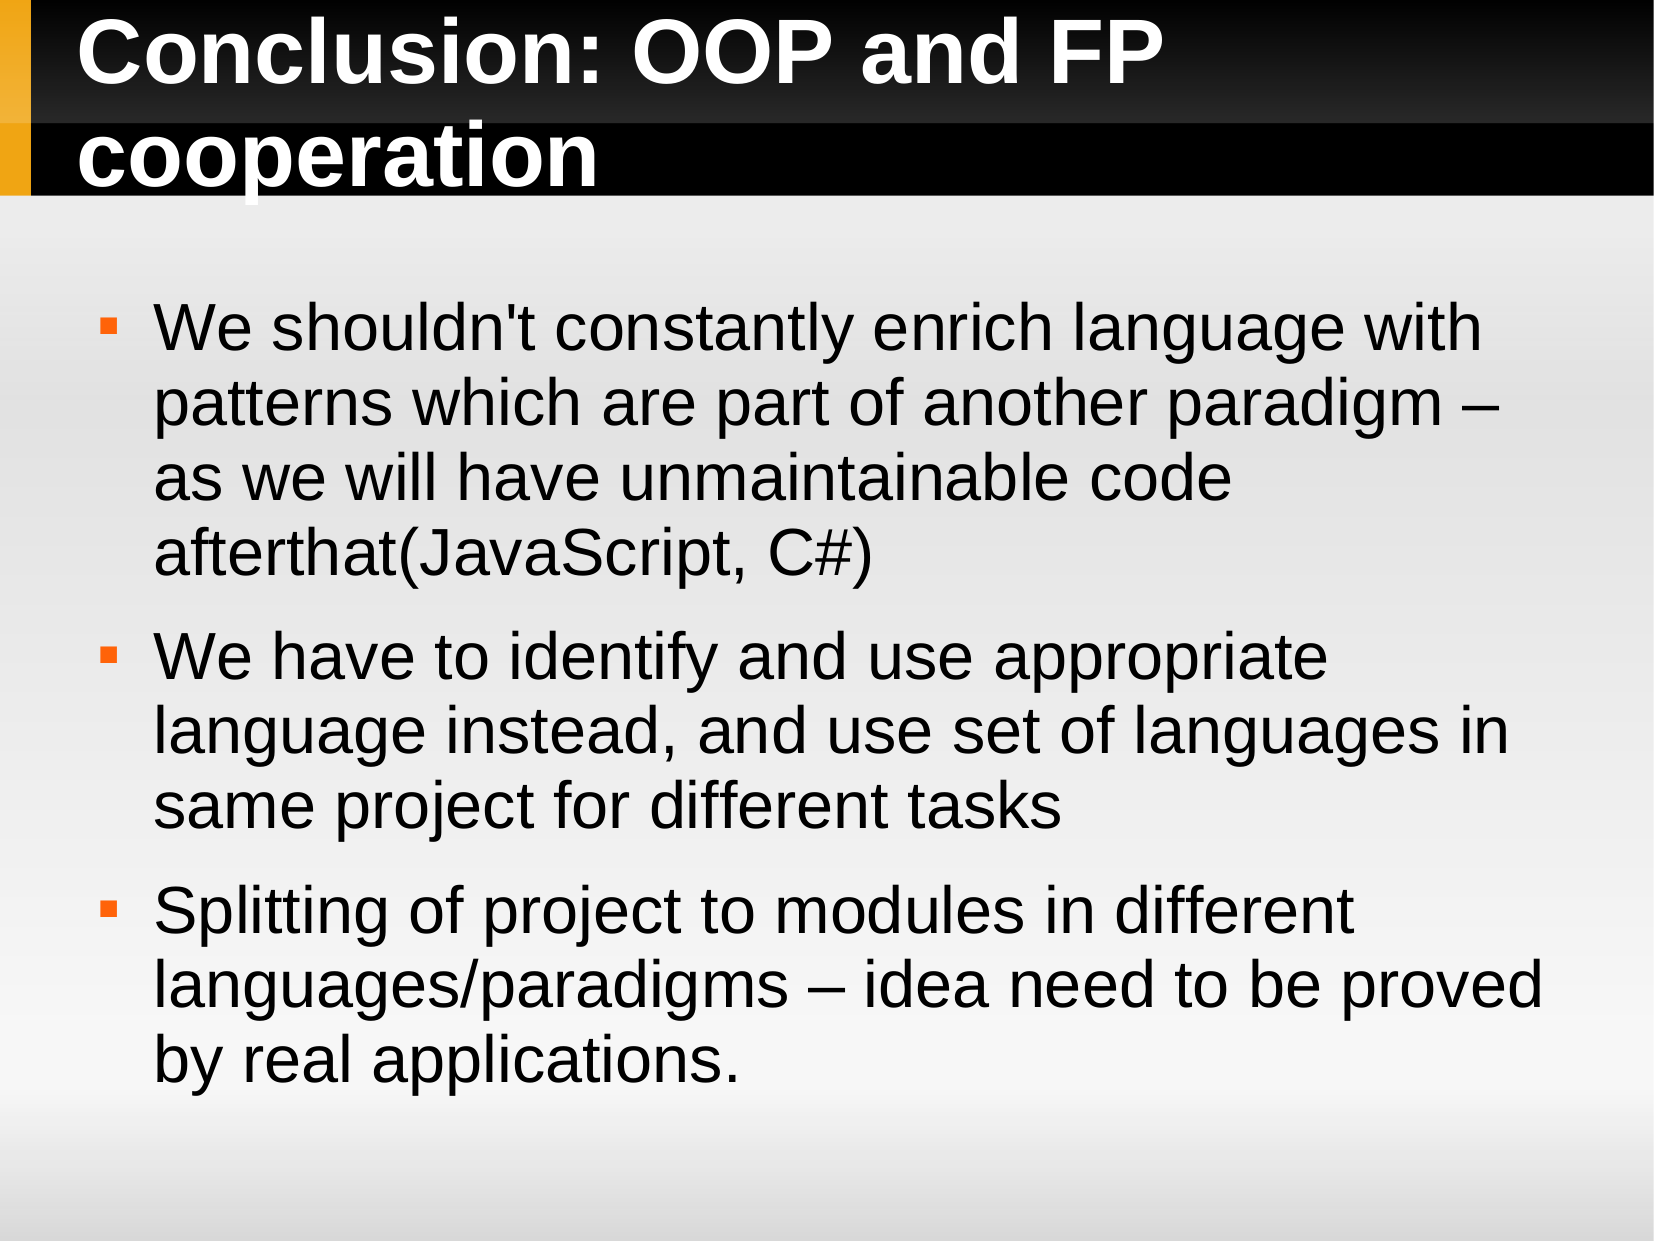

# Conclusion: OOP and FP cooperation
We shouldn't constantly enrich language with patterns which are part of another paradigm – as we will have unmaintainable code afterthat(JavaScript, C#)
We have to identify and use appropriate language instead, and use set of languages in same project for different tasks
Splitting of project to modules in different languages/paradigms – idea need to be proved by real applications.